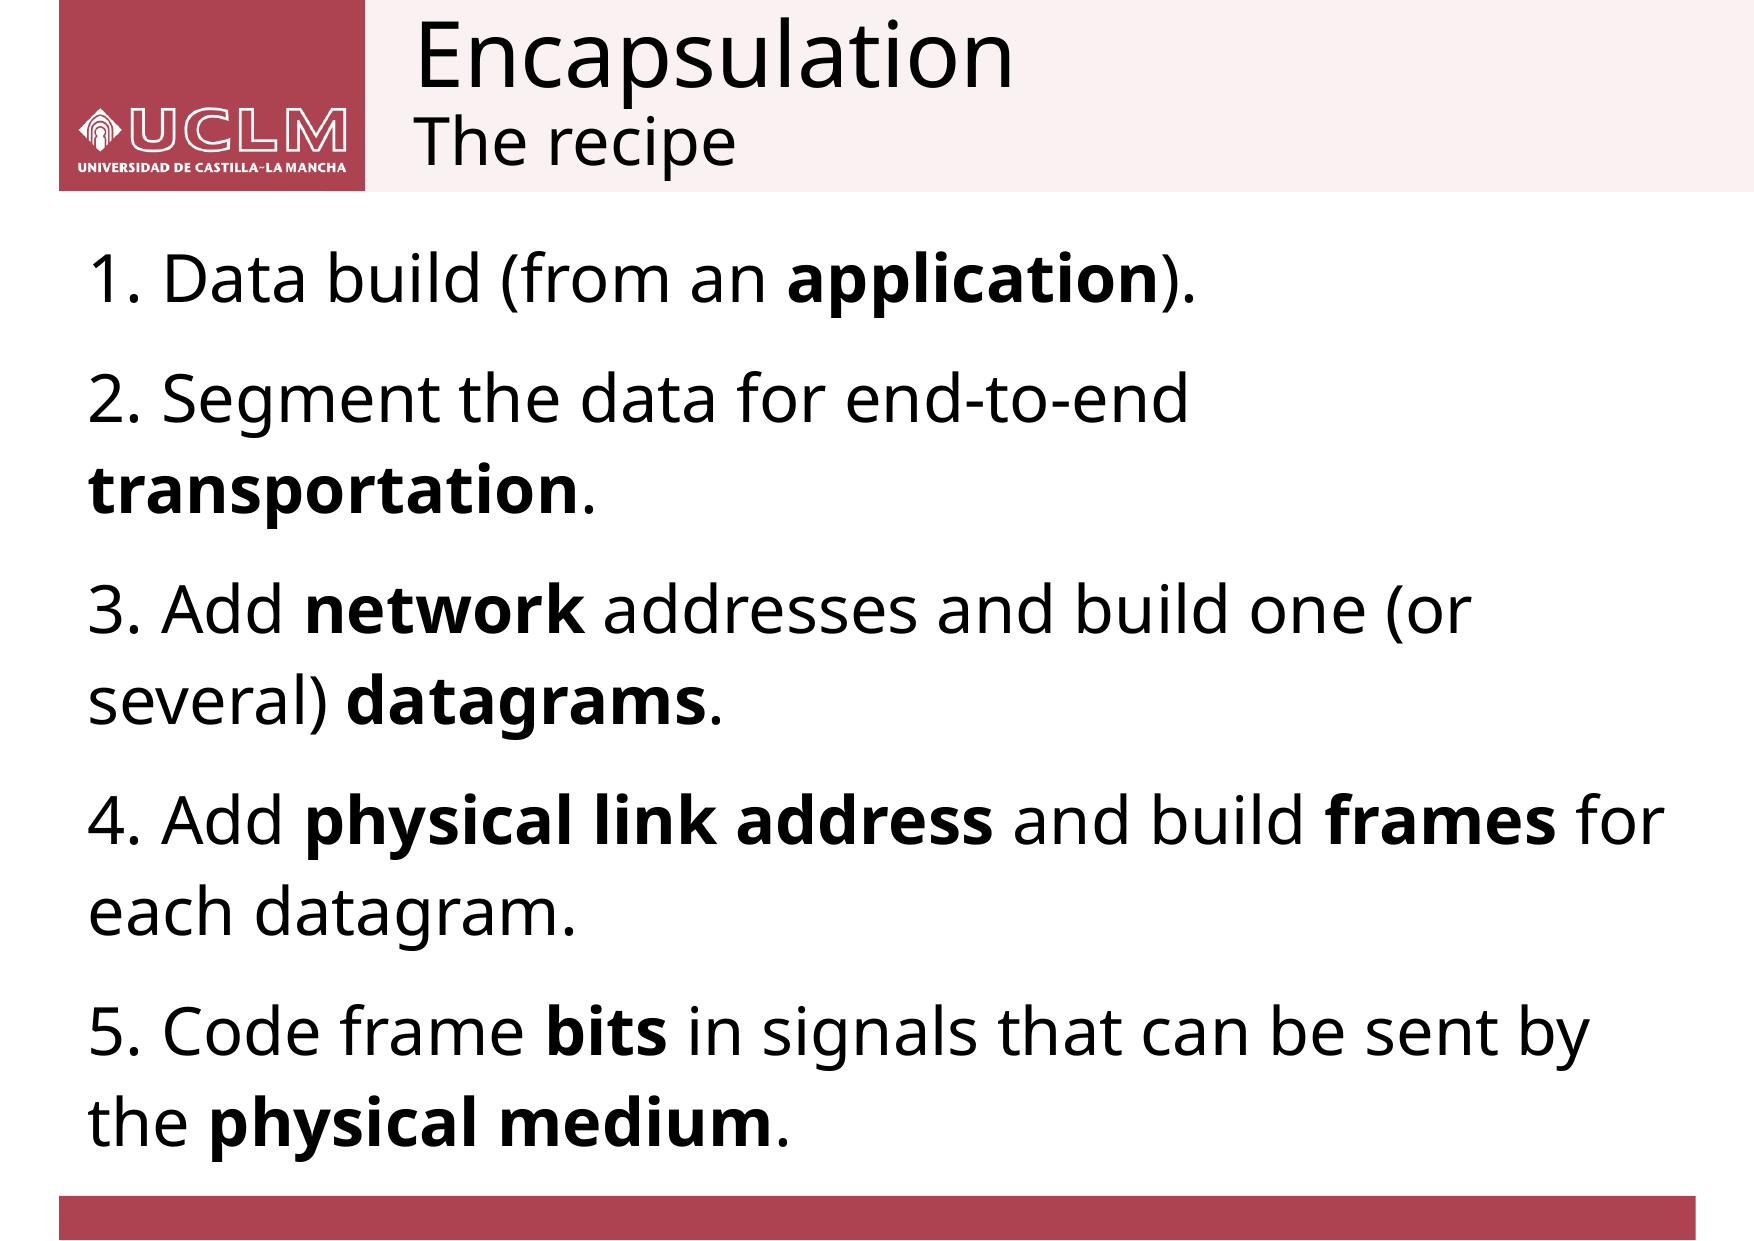

# Encapsulation The recipe
1. Data build (from an application).
2. Segment the data for end-to-end transportation.
3. Add network addresses and build one (or several) datagrams.
4. Add physical link address and build frames for each datagram.
5. Code frame bits in signals that can be sent by the physical medium.